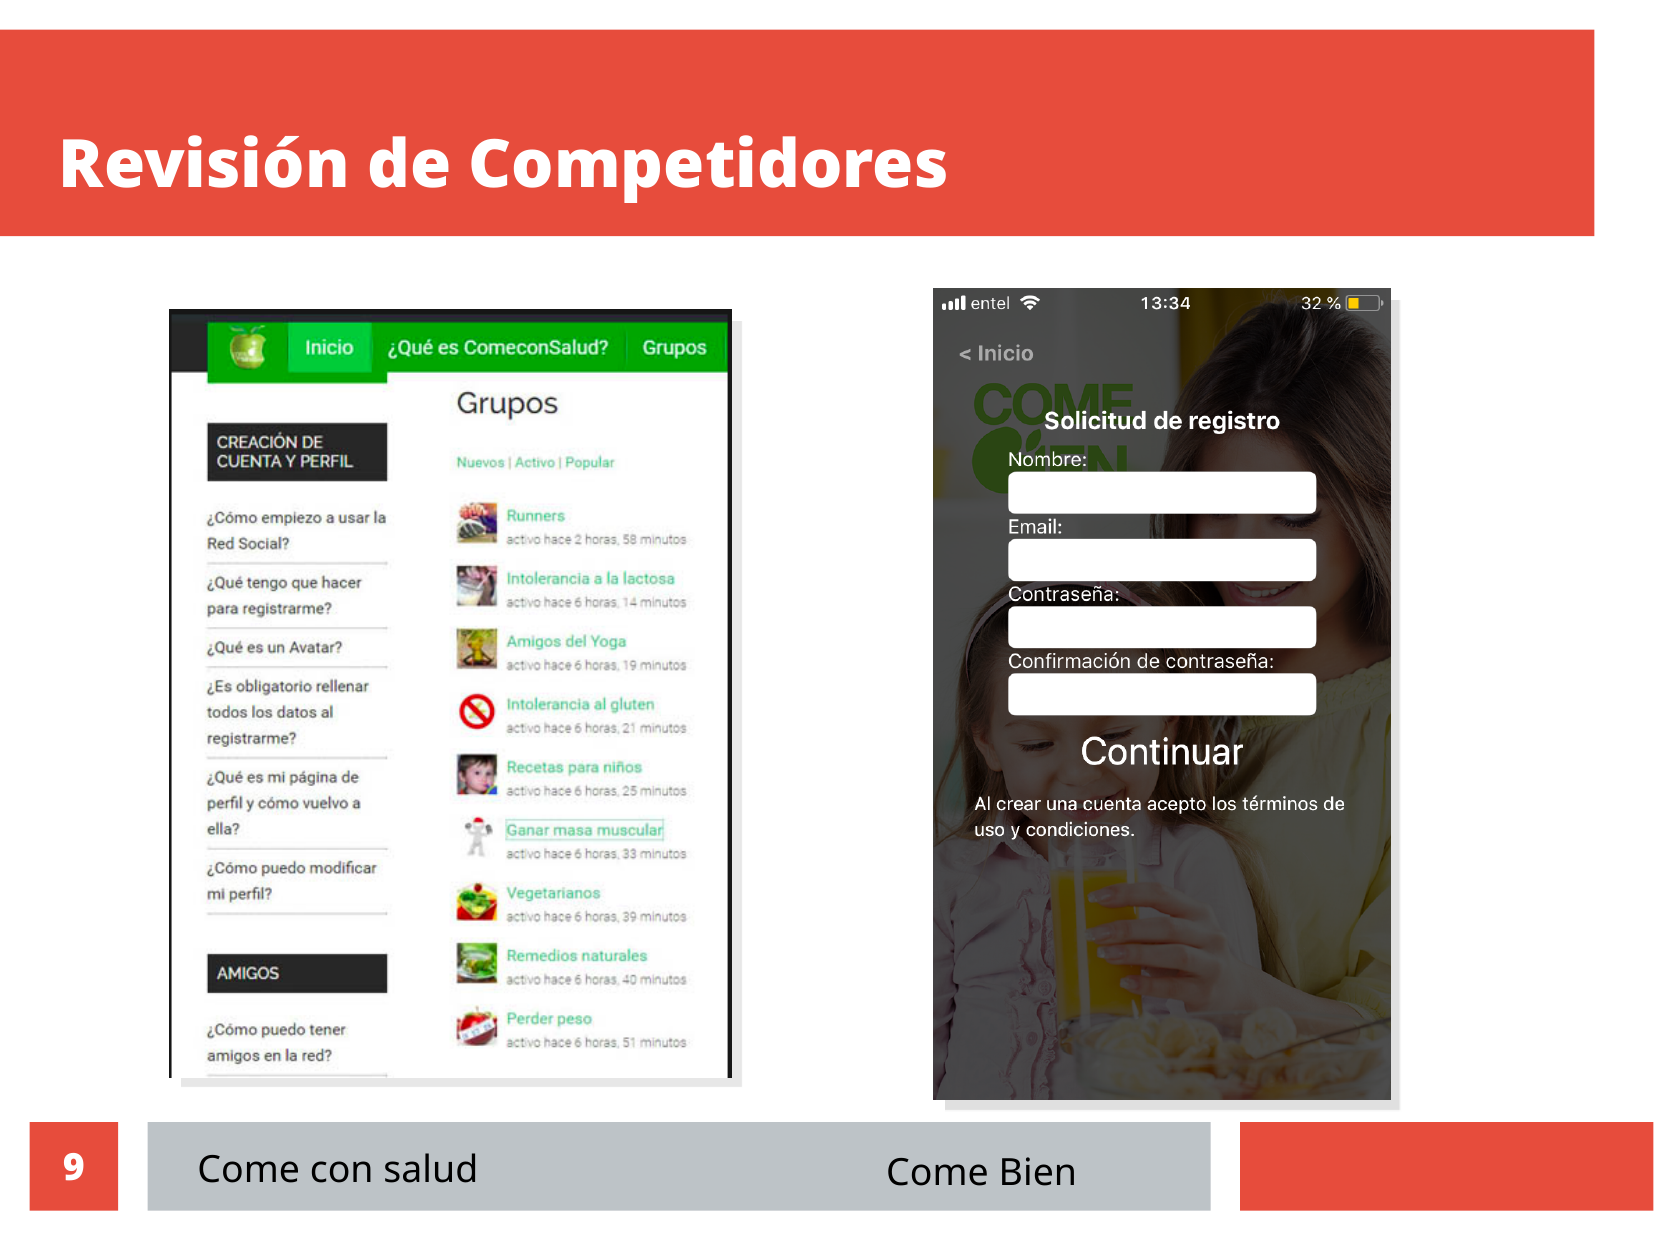

# Revisión de Competidores
9
Come con salud
Come Bien